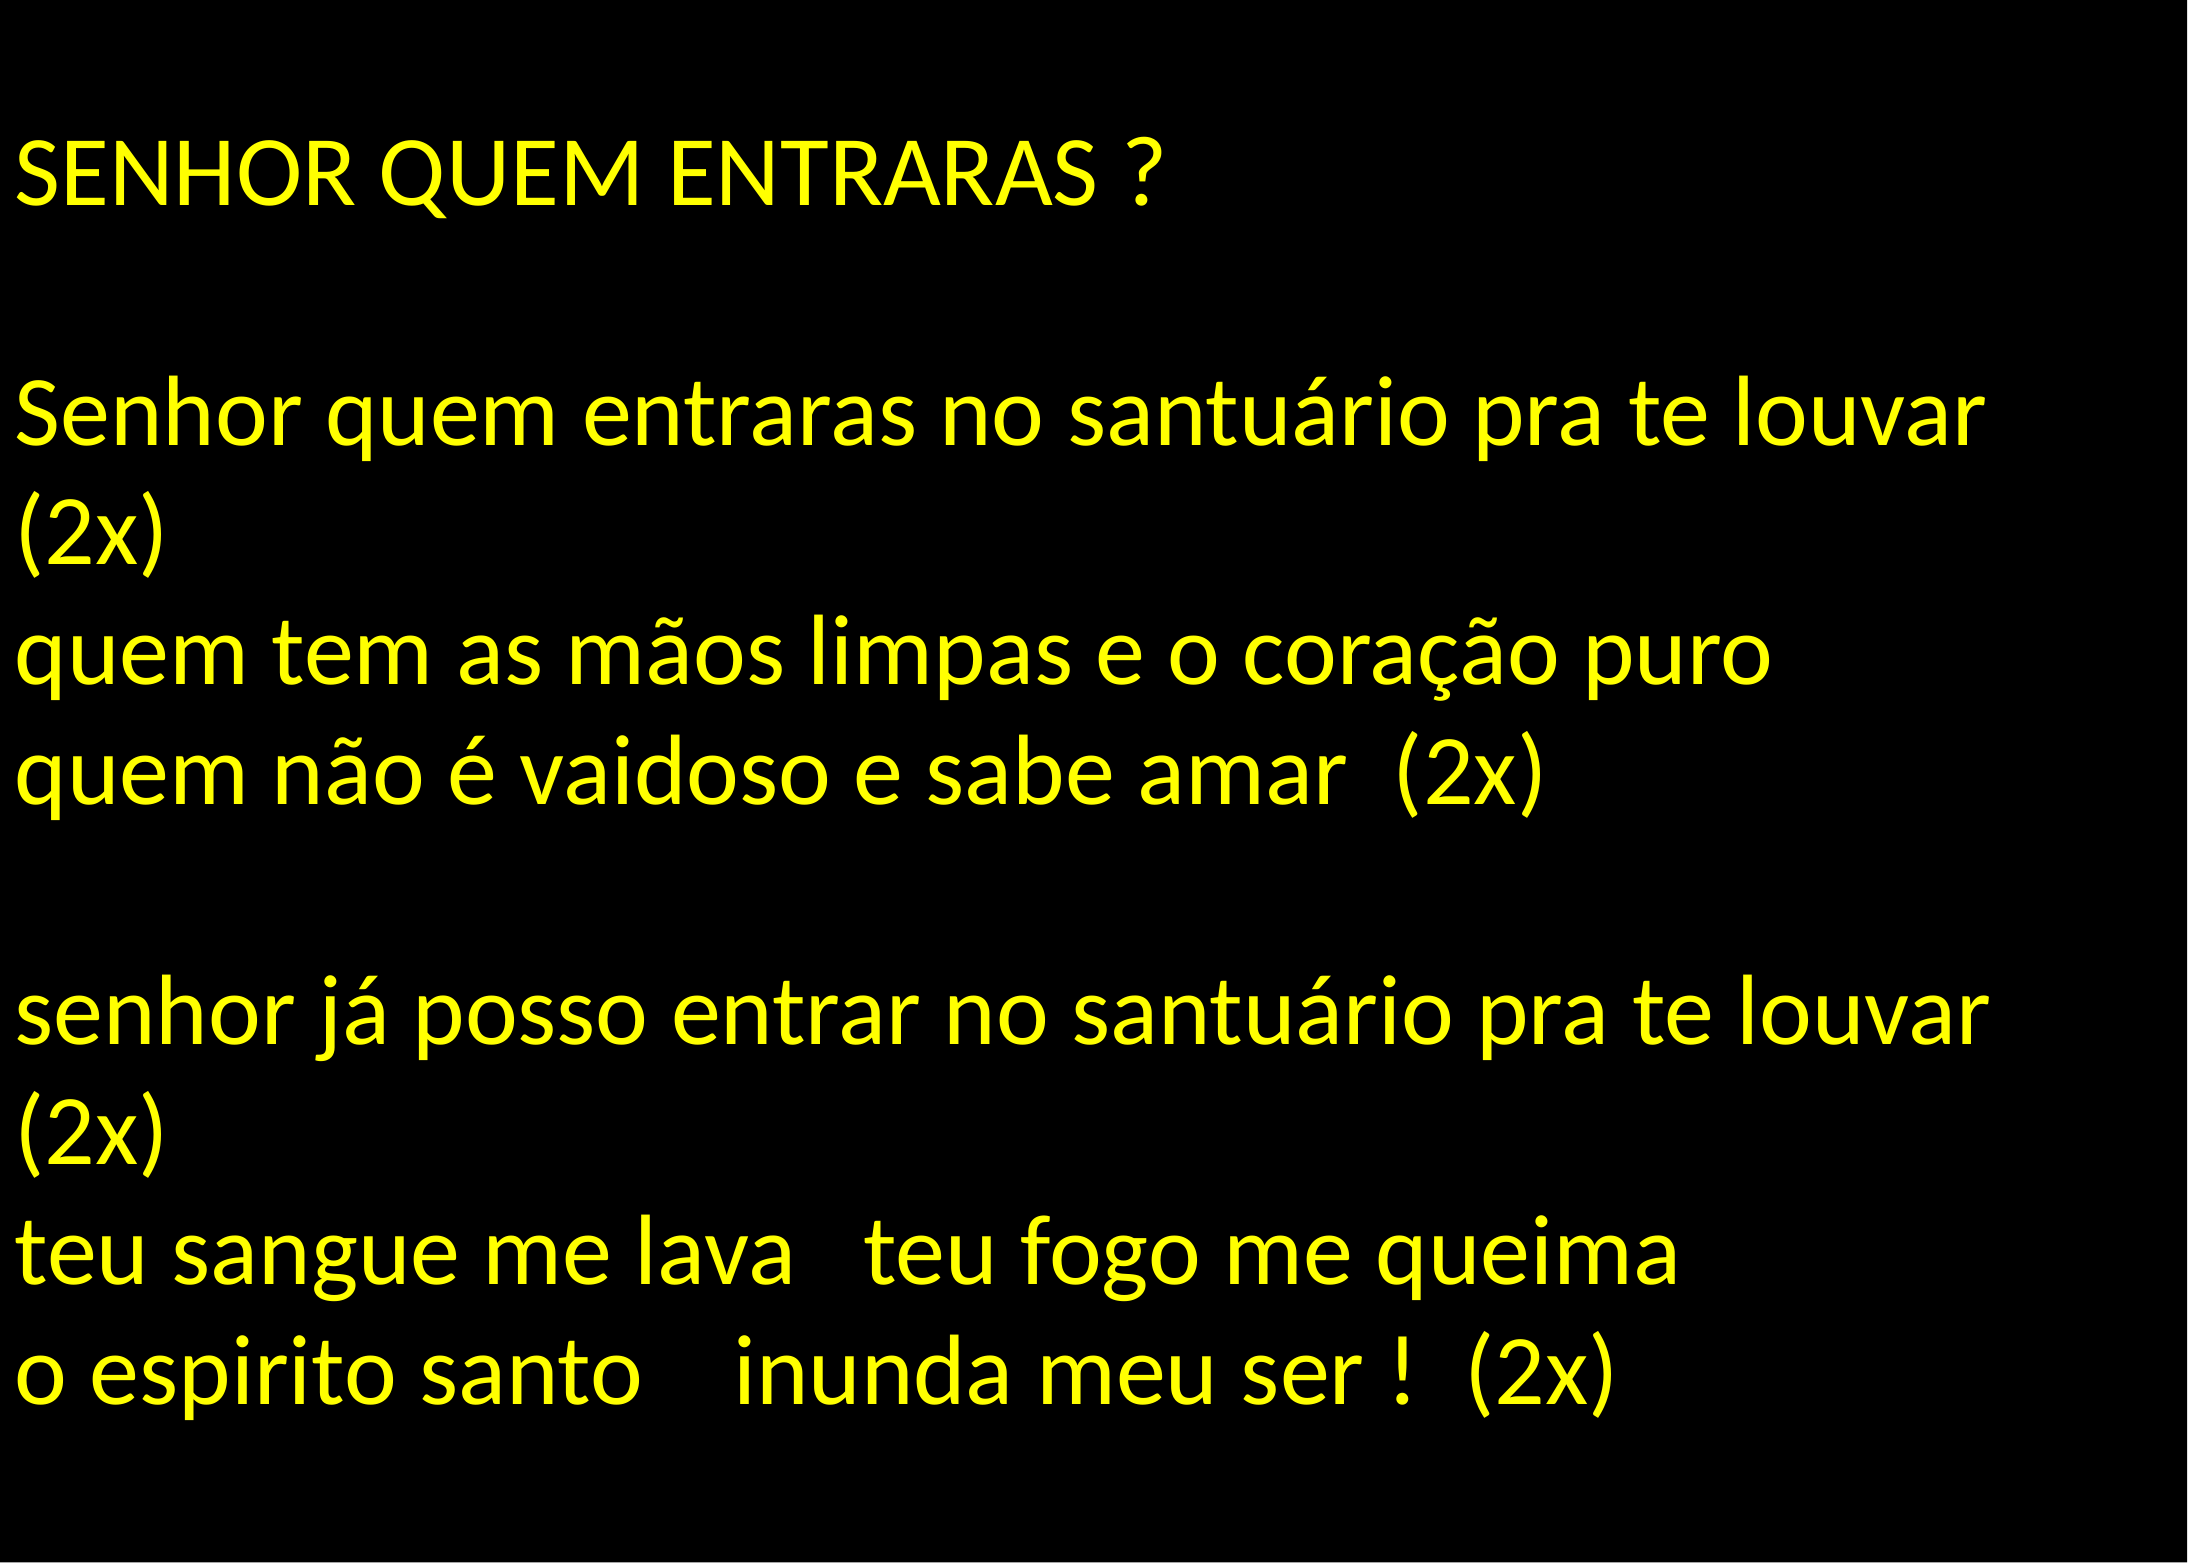

SENHOR QUEM ENTRARAS ?
Senhor quem entraras no santuário pra te louvar (2x)
quem tem as mãos limpas e o coração puro
quem não é vaidoso e sabe amar (2x)
senhor já posso entrar no santuário pra te louvar (2x)
teu sangue me lava teu fogo me queima
o espirito santo inunda meu ser ! (2x)